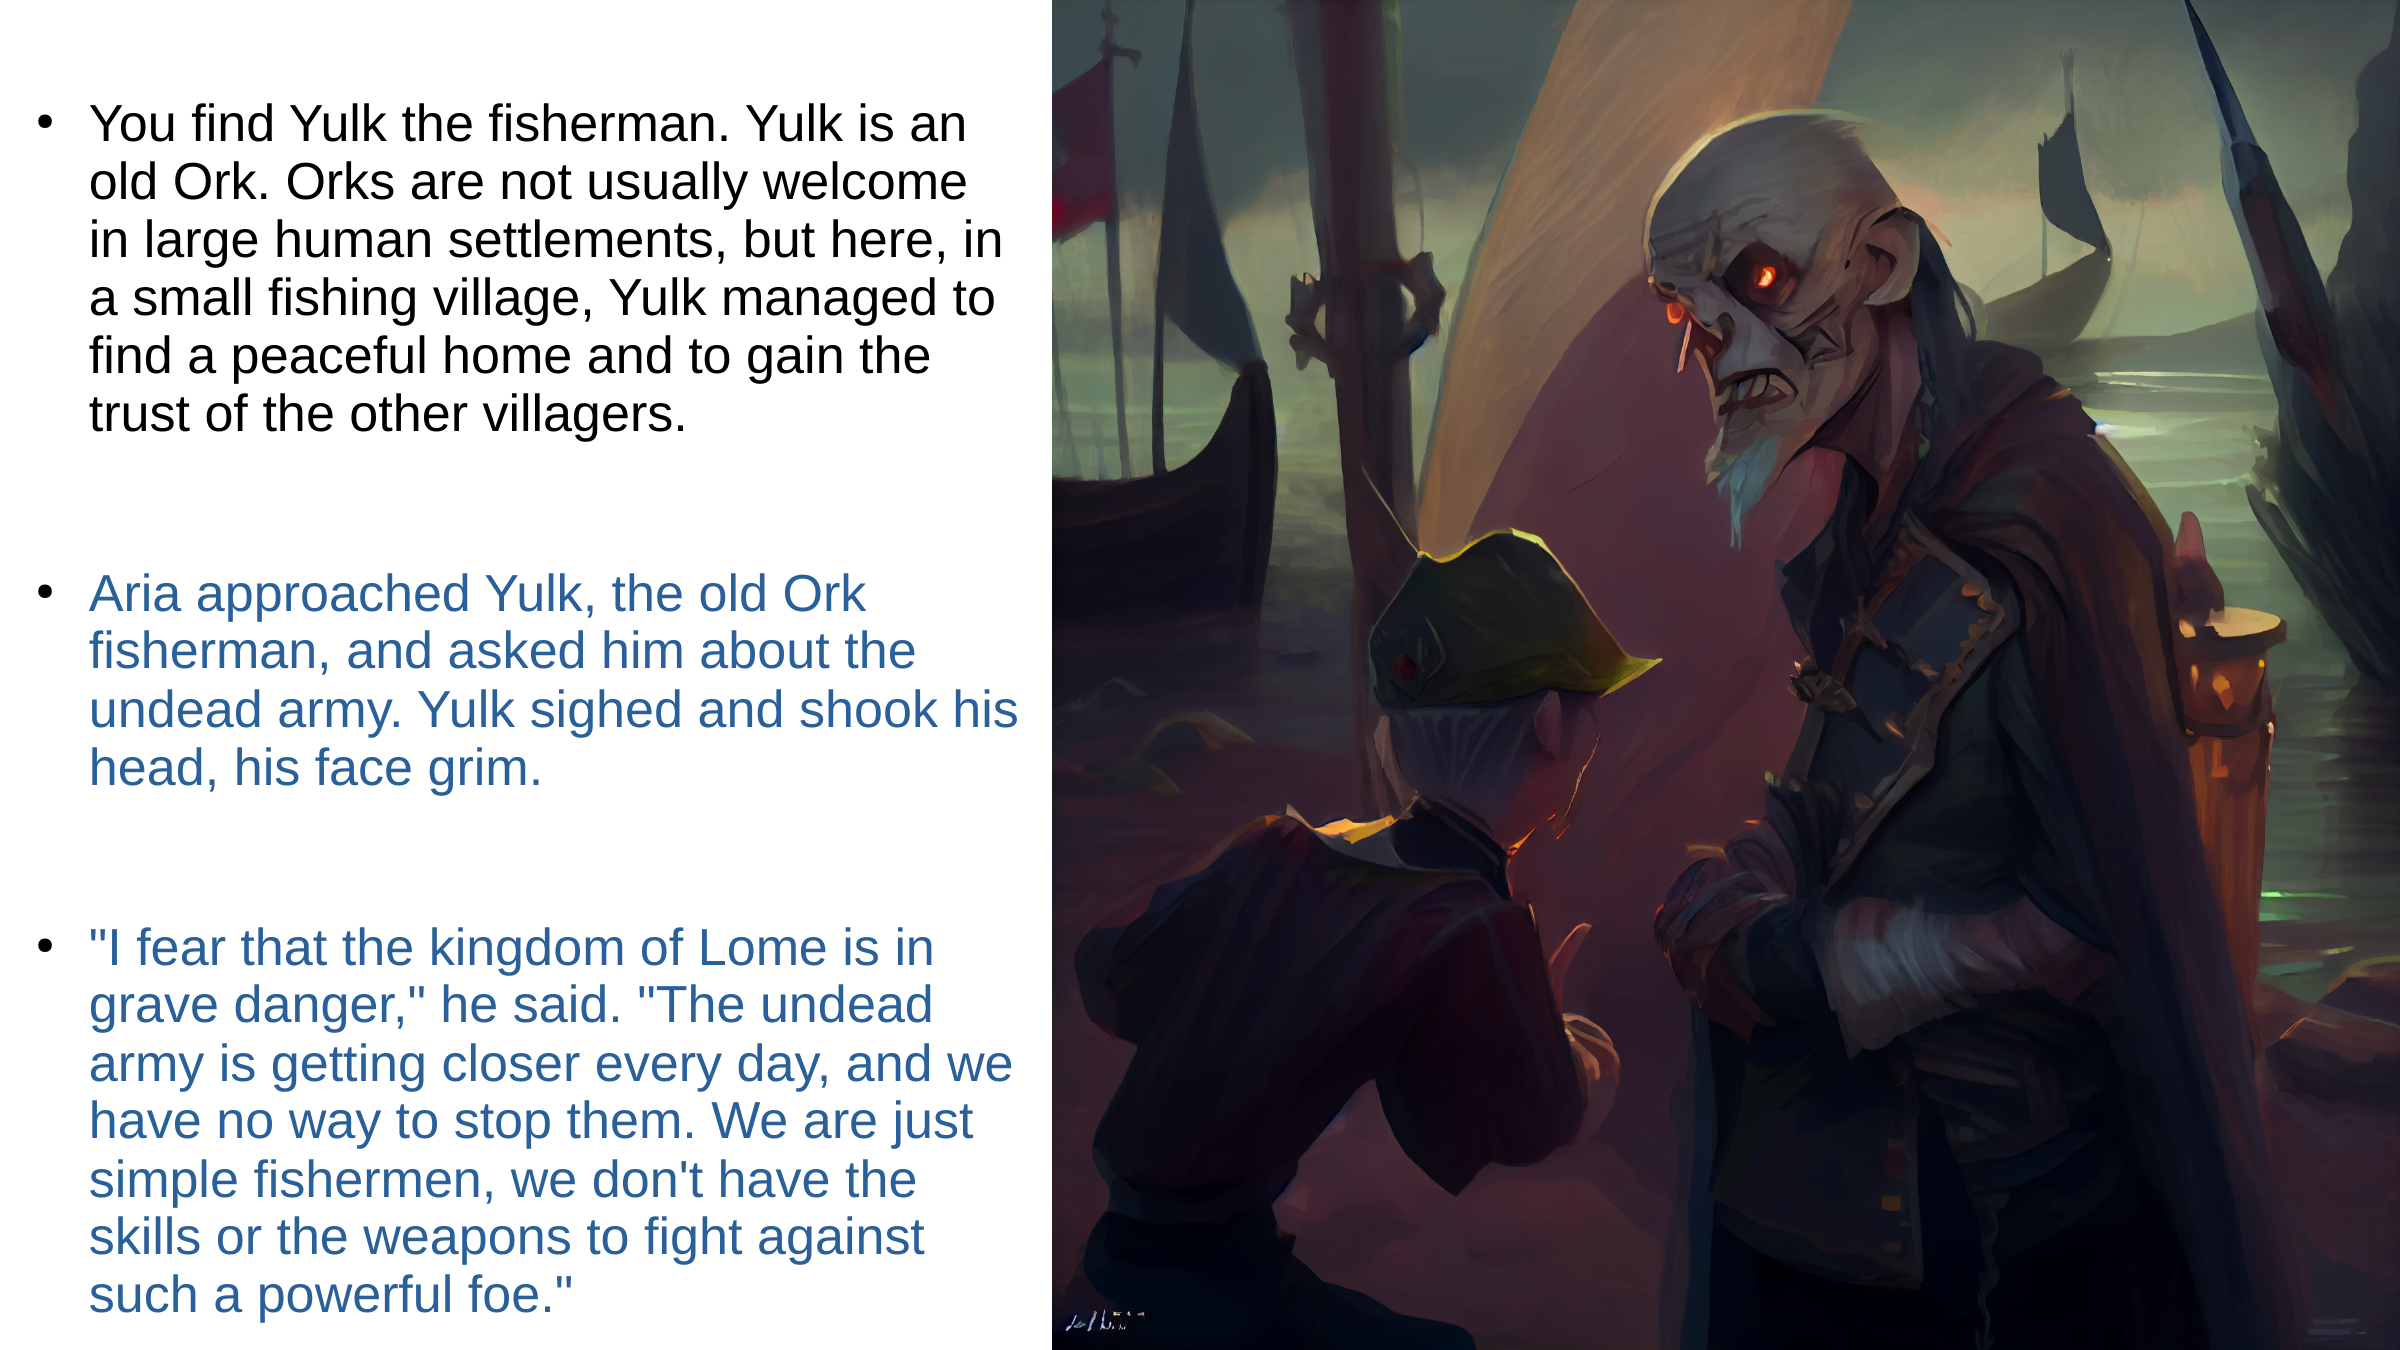

# You find Yulk the fisherman. Yulk is an old Ork. Orks are not usually welcome in large human settlements, but here, in a small fishing village, Yulk managed to find a peaceful home and to gain the trust of the other villagers.
Aria approached Yulk, the old Ork fisherman, and asked him about the undead army. Yulk sighed and shook his head, his face grim.
"I fear that the kingdom of Lome is in grave danger," he said. "The undead army is getting closer every day, and we have no way to stop them. We are just simple fishermen, we don't have the skills or the weapons to fight against such a powerful foe."